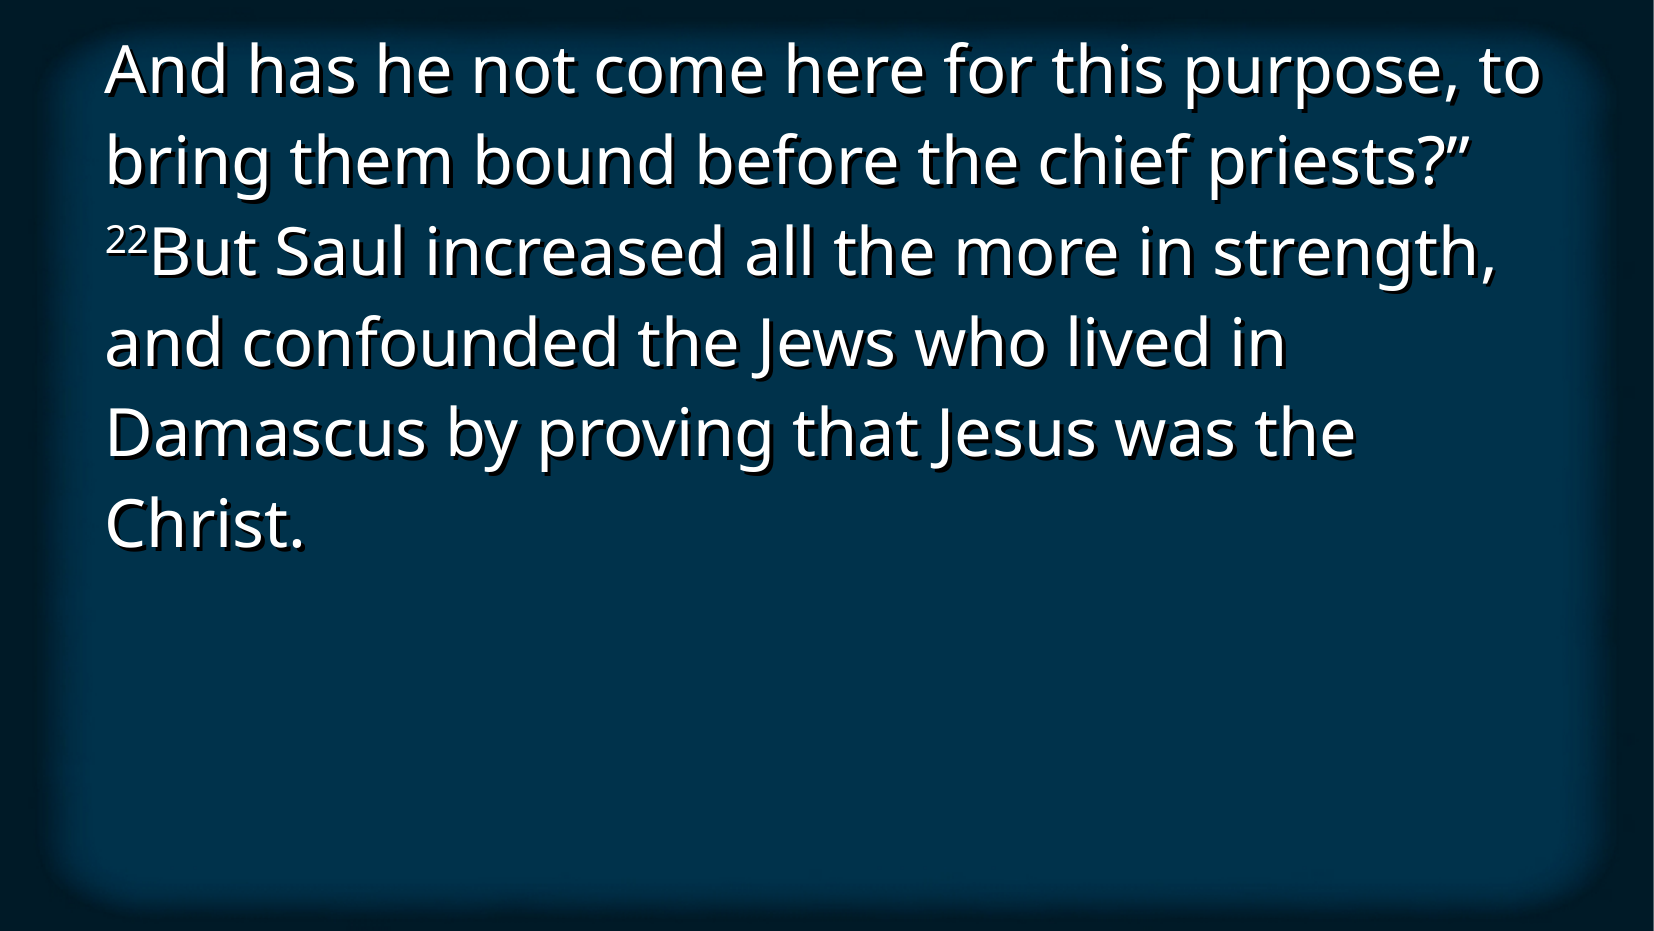

And has he not come here for this purpose, to bring them bound before the chief priests?” 22But Saul increased all the more in strength, and confounded the Jews who lived in Damascus by proving that Jesus was the Christ.